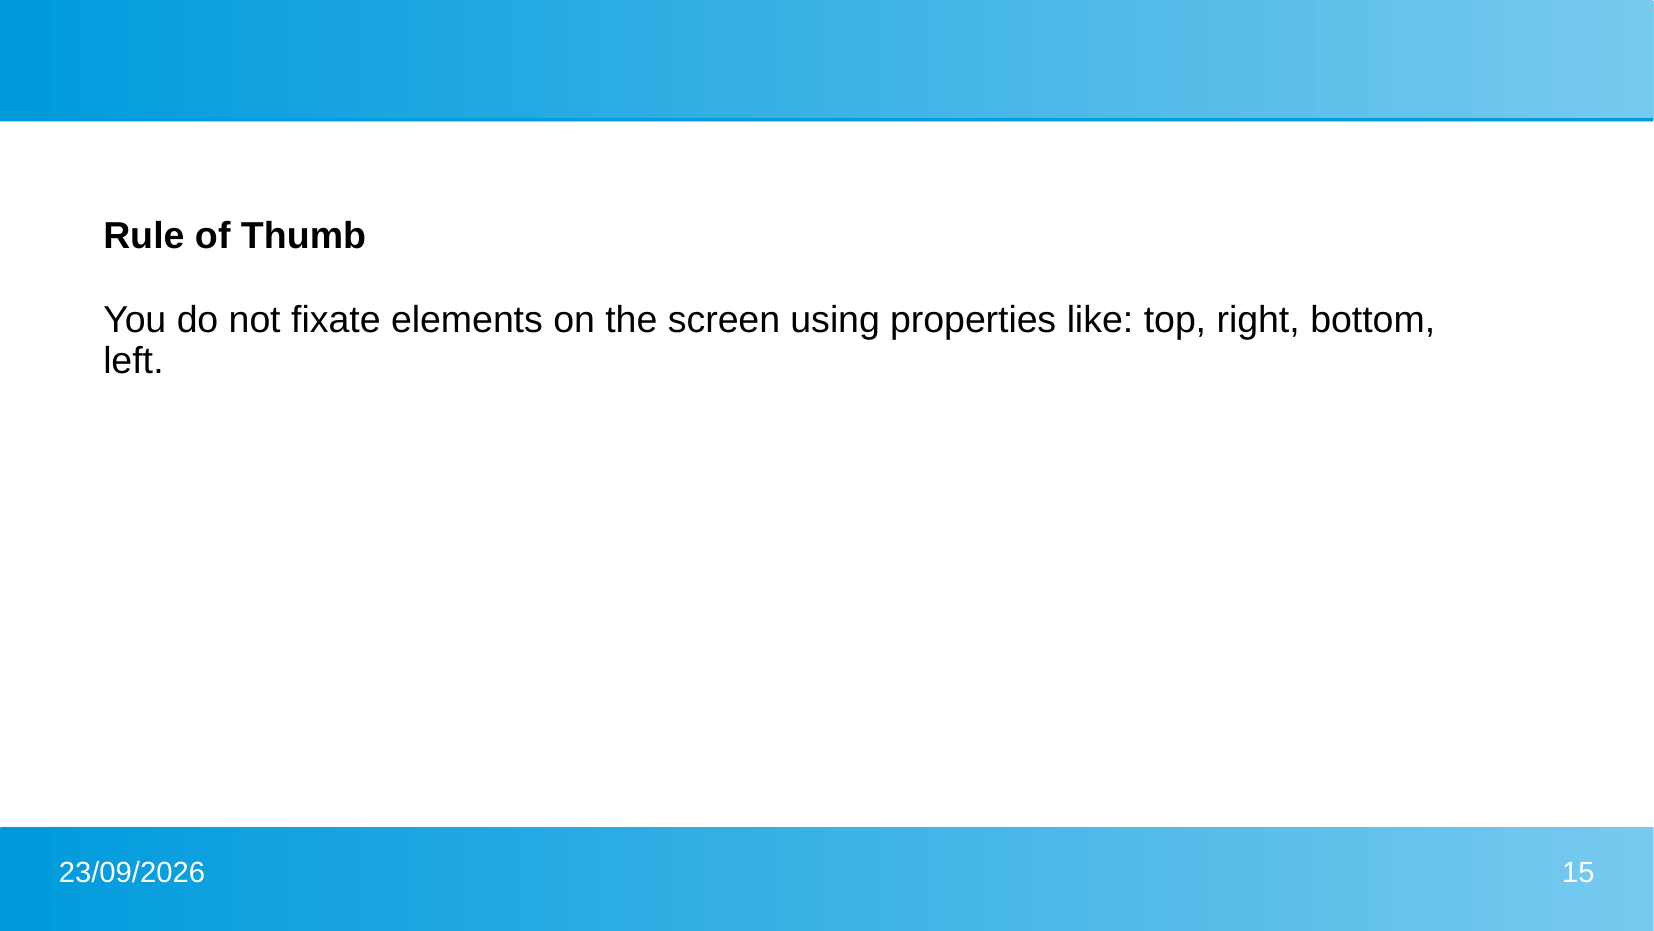

#
Rule of Thumb
You do not fixate elements on the screen using properties like: top, right, bottom, left.
15